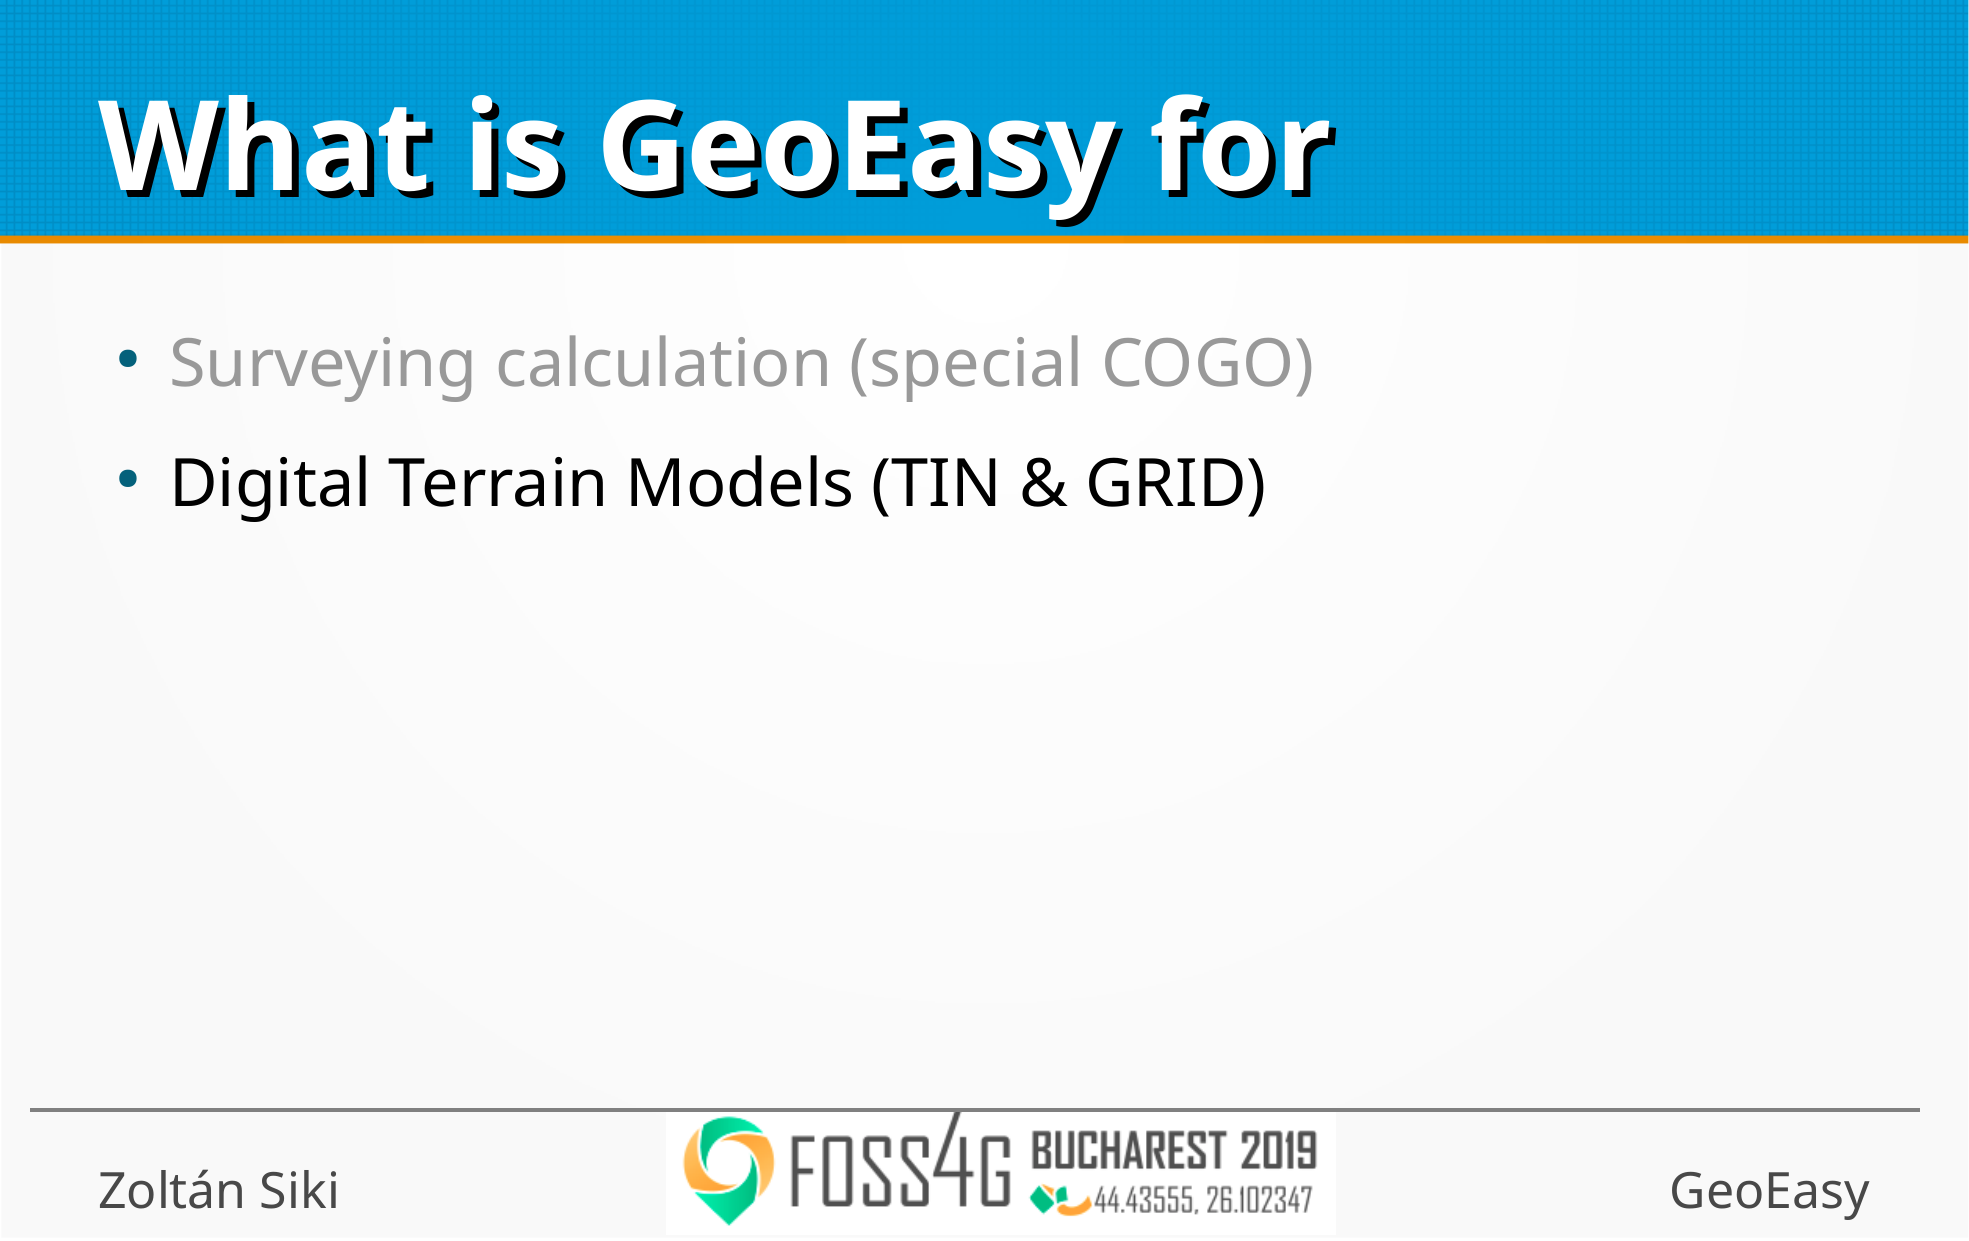

# What is GeoEasy for
Surveying calculation (special COGO)
Digital Terrain Models (TIN & GRID)